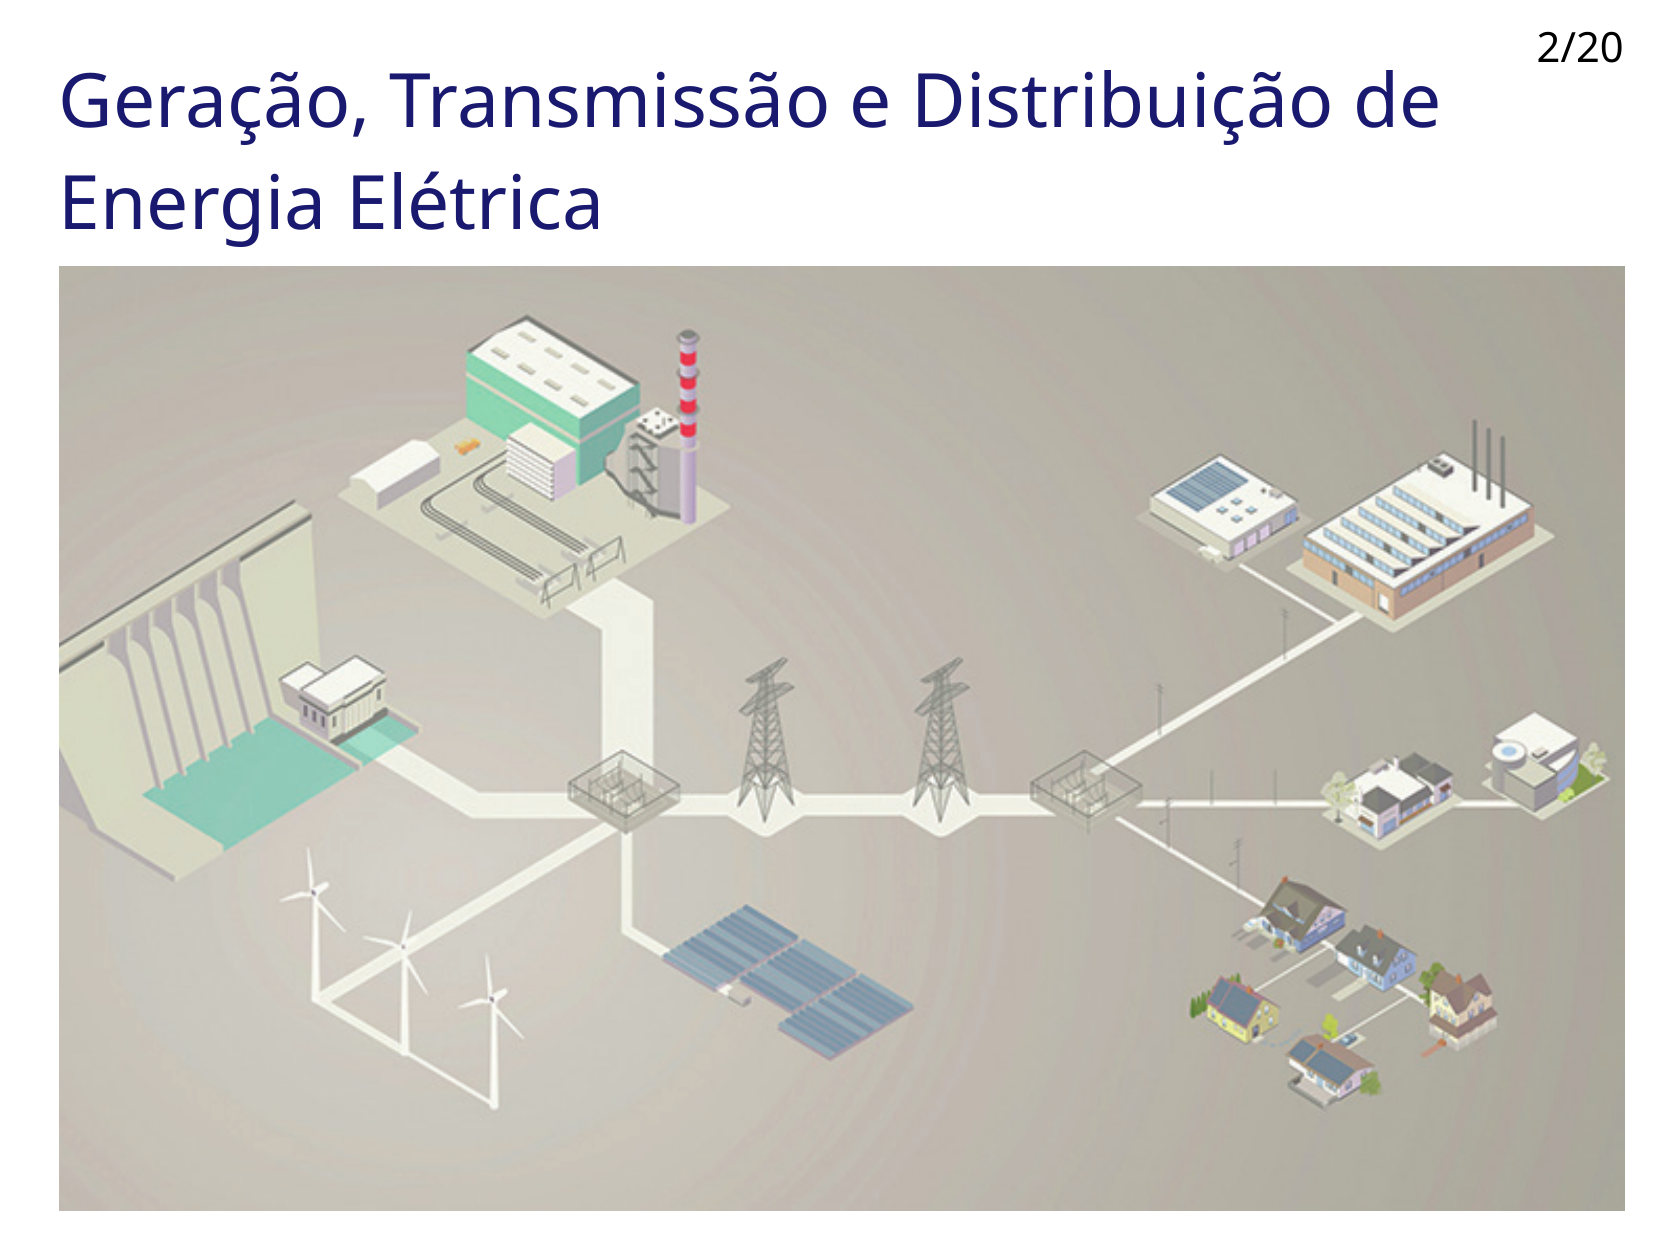

2
# Geração, Transmissão e Distribuição de Energia Elétrica